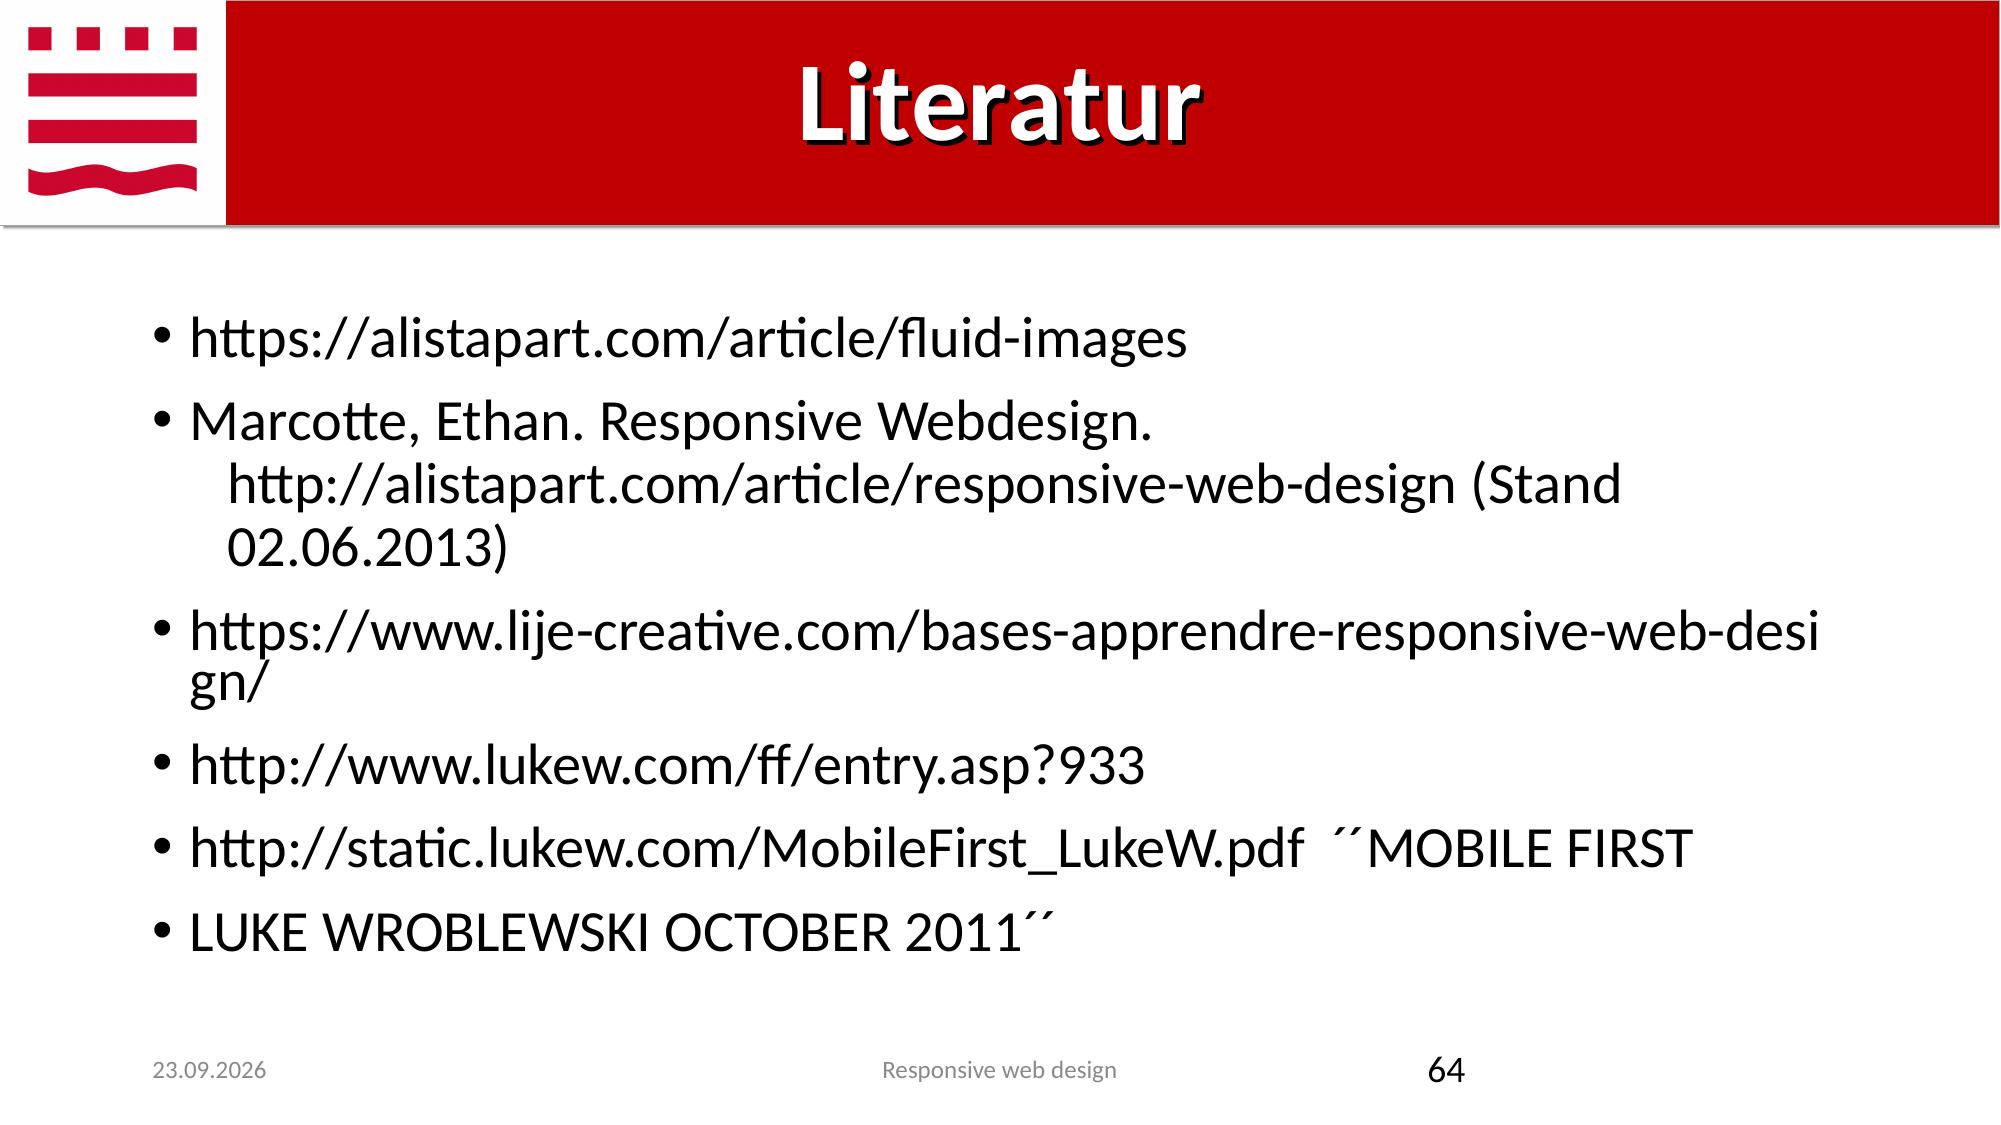

Literatur
# Literatur
https://alistapart.com/article/fluid-images
Marcotte, Ethan. Responsive Webdesign. http://alistapart.com/article/responsive-web-design (Stand 02.06.2013)
https://www.lije-creative.com/bases-apprendre-responsive-web-design/
http://www.lukew.com/ff/entry.asp?933
http://static.lukew.com/MobileFirst_LukeW.pdf ´´MOBILE FIRST
LUKE WROBLEWSKI OCTOBER 2011´´
Responsive web design